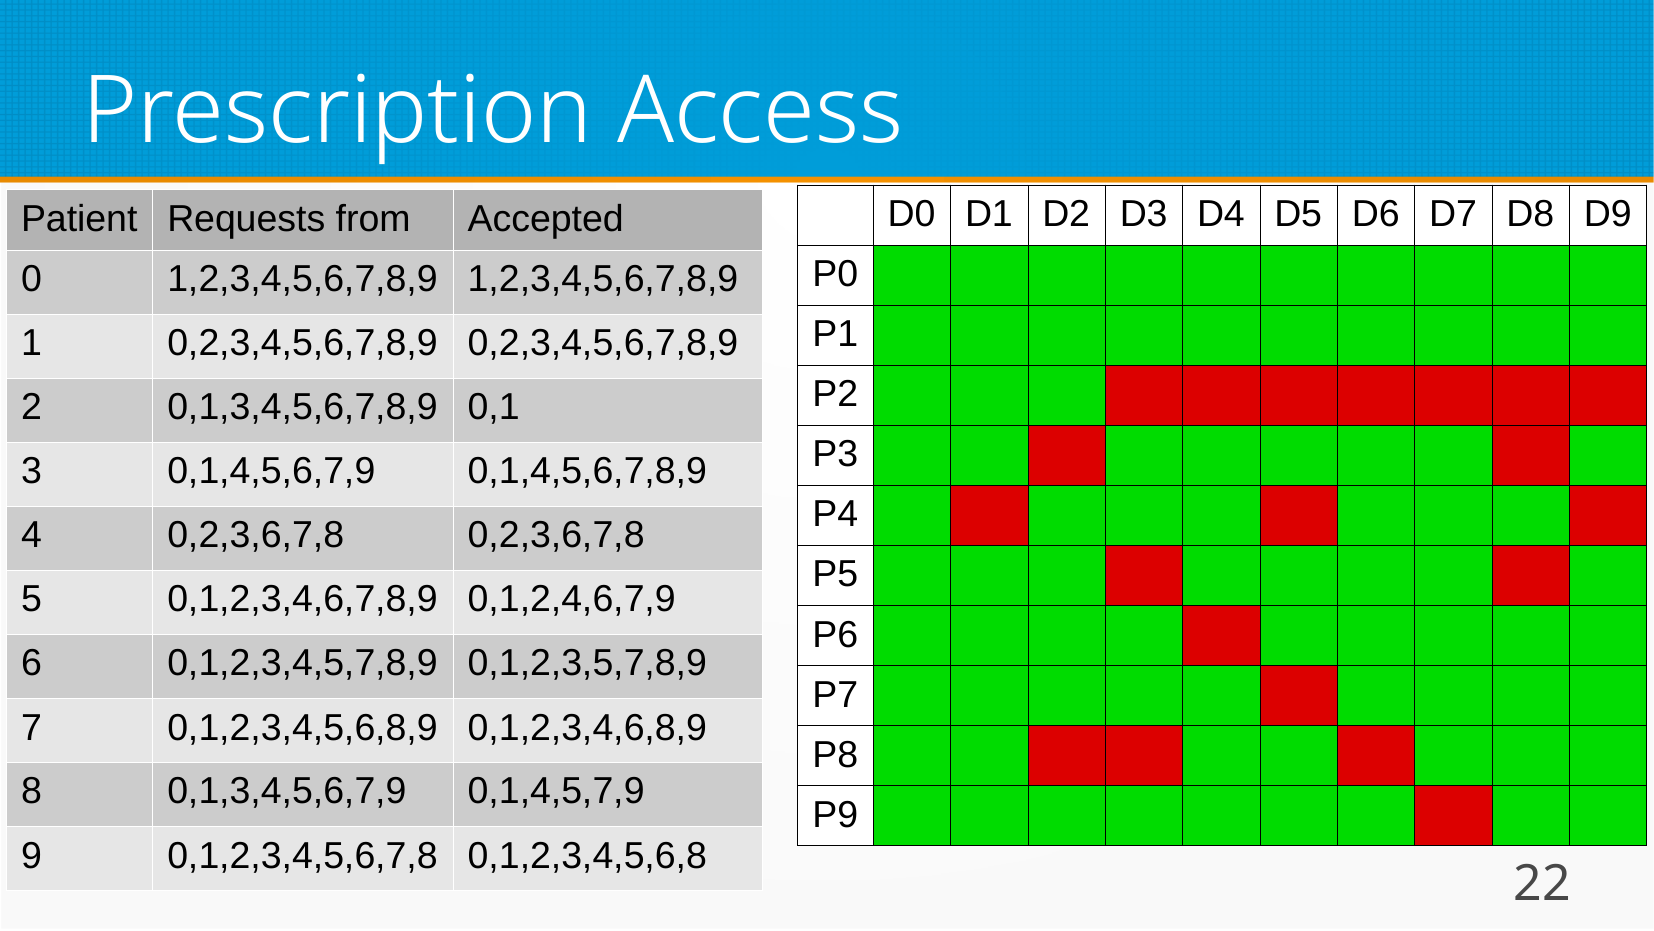

# Prescription Access
| | D0 | D1 | D2 | D3 | D4 | D5 | D6 | D7 | D8 | D9 |
| --- | --- | --- | --- | --- | --- | --- | --- | --- | --- | --- |
| P0 | | | | | | | | | | |
| P1 | | | | | | | | | | |
| P2 | | | | | | | | | | |
| P3 | | | | | | | | | | |
| P4 | | | | | | | | | | |
| P5 | | | | | | | | | | |
| P6 | | | | | | | | | | |
| P7 | | | | | | | | | | |
| P8 | | | | | | | | | | |
| P9 | | | | | | | | | | |
| | D0 | D1 | D2 | D3 | D4 | D5 | D6 | D7 | D8 | D9 |
| --- | --- | --- | --- | --- | --- | --- | --- | --- | --- | --- |
| P0 | | | | | | | | | | |
| P1 | | | | | | | | | | |
| P2 | | | | | | | | | | |
| P3 | | | | | | | | | | |
| P4 | | | | | | | | | | |
| P5 | | | | | | | | | | |
| P6 | | | | | | | | | | |
| P7 | | | | | | | | | | |
| P8 | | | | | | | | | | |
| P9 | | | | | | | | | | |
| Patient | Requests from | Accepted |
| --- | --- | --- |
| 0 | 1,2,3,4,5,6,7,8,9 | 1,2,3,4,5,6,7,8,9 |
| 1 | 0,2,3,4,5,6,7,8,9 | 0,2,3,4,5,6,7,8,9 |
| 2 | 0,1,3,4,5,6,7,8,9 | 0,1 |
| 3 | 0,1,4,5,6,7,9 | 0,1,4,5,6,7,8,9 |
| 4 | 0,2,3,6,7,8 | 0,2,3,6,7,8 |
| 5 | 0,1,2,3,4,6,7,8,9 | 0,1,2,4,6,7,9 |
| 6 | 0,1,2,3,4,5,7,8,9 | 0,1,2,3,5,7,8,9 |
| 7 | 0,1,2,3,4,5,6,8,9 | 0,1,2,3,4,6,8,9 |
| 8 | 0,1,3,4,5,6,7,9 | 0,1,4,5,7,9 |
| 9 | 0,1,2,3,4,5,6,7,8 | 0,1,2,3,4,5,6,8 |
22